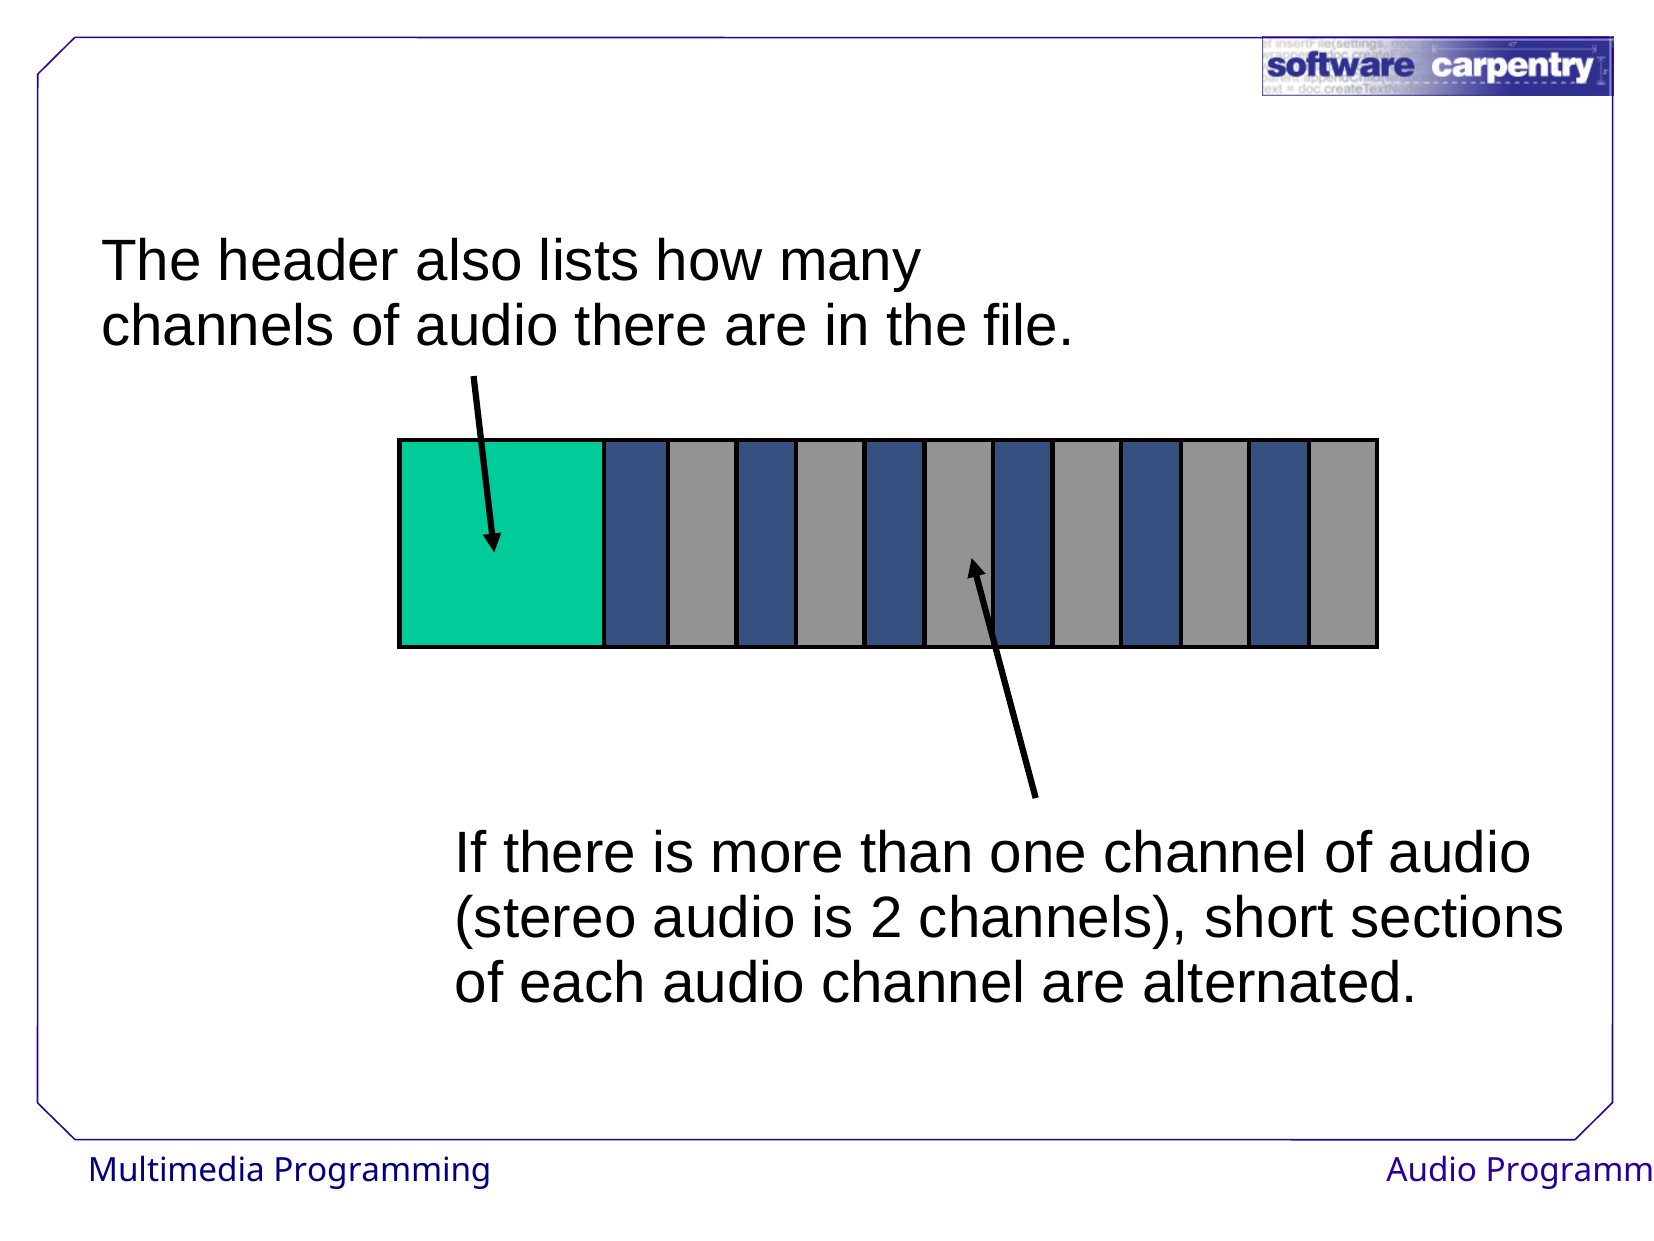

The header also lists how many channels of audio there are in the file.
If there is more than one channel of audio (stereo audio is 2 channels), short sections of each audio channel are alternated.